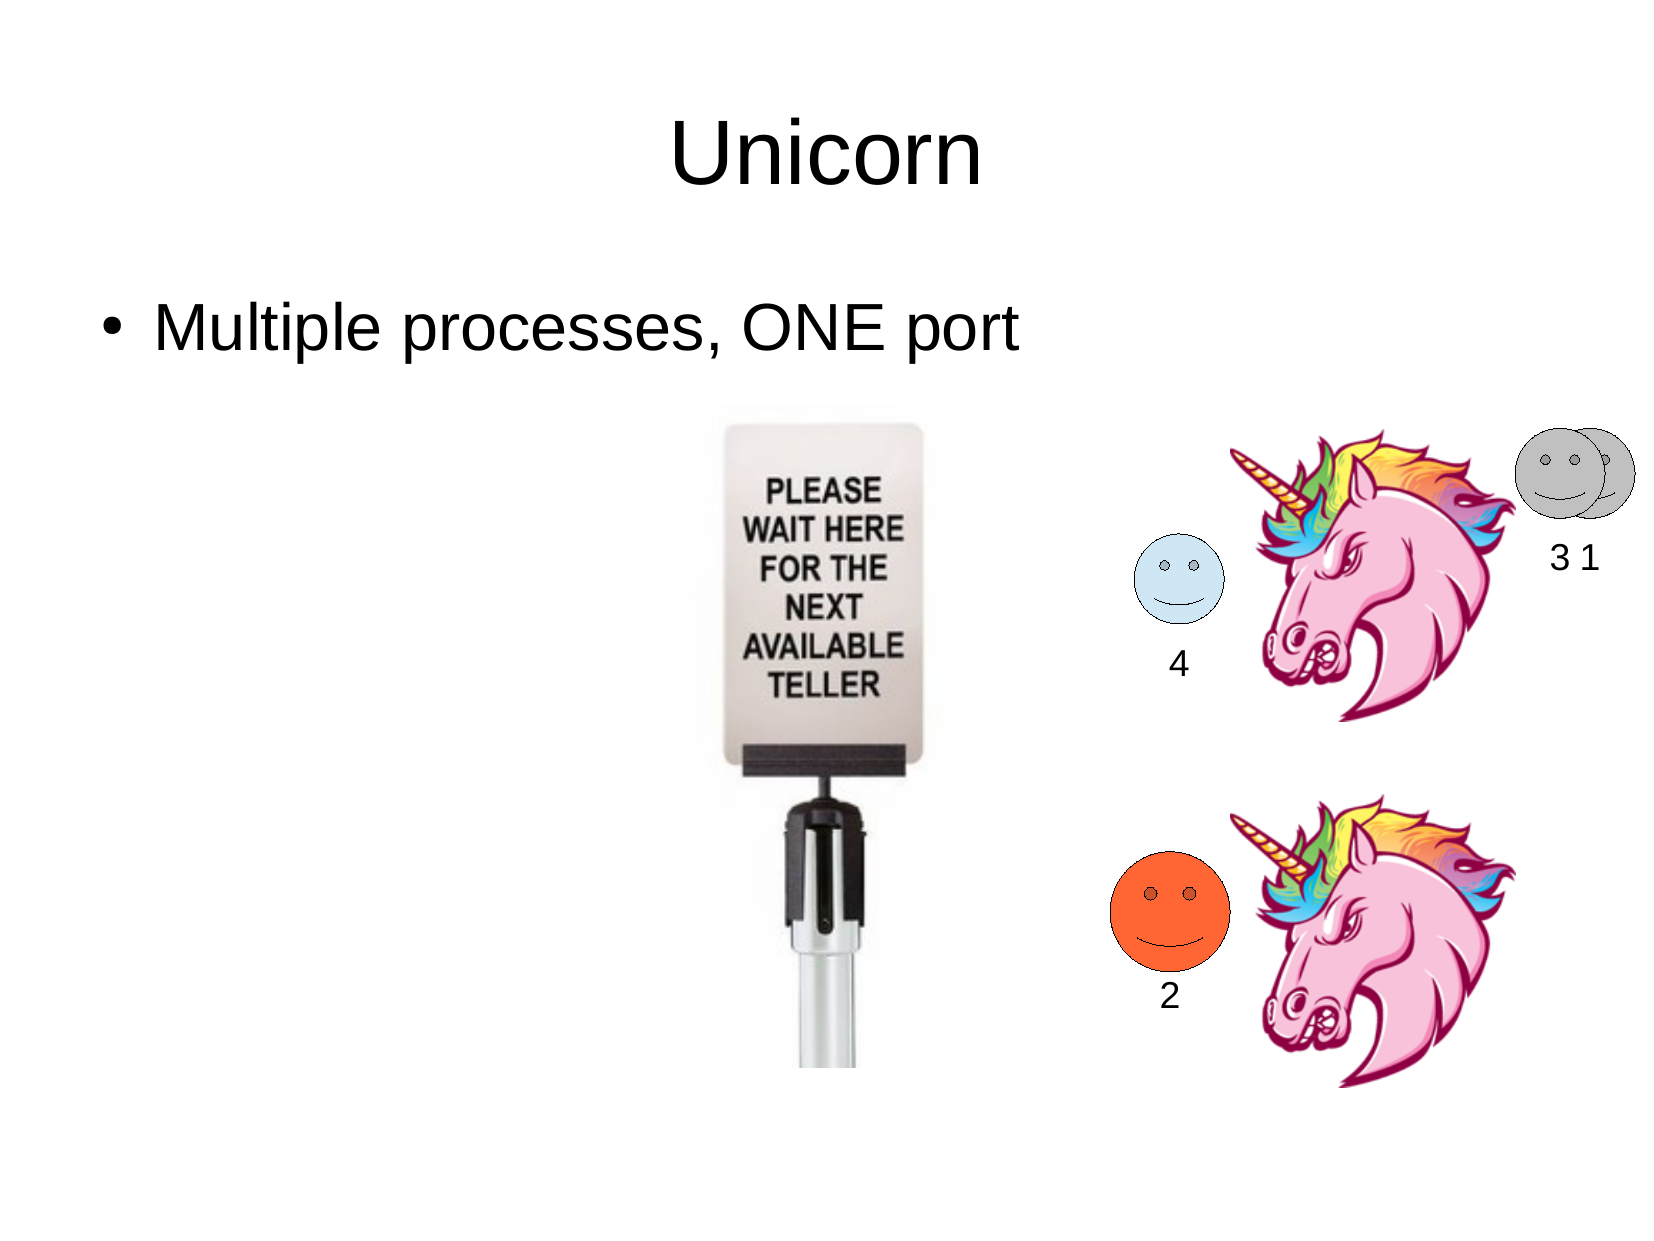

# Unicorn
Multiple processes, ONE port
3
1
4
2